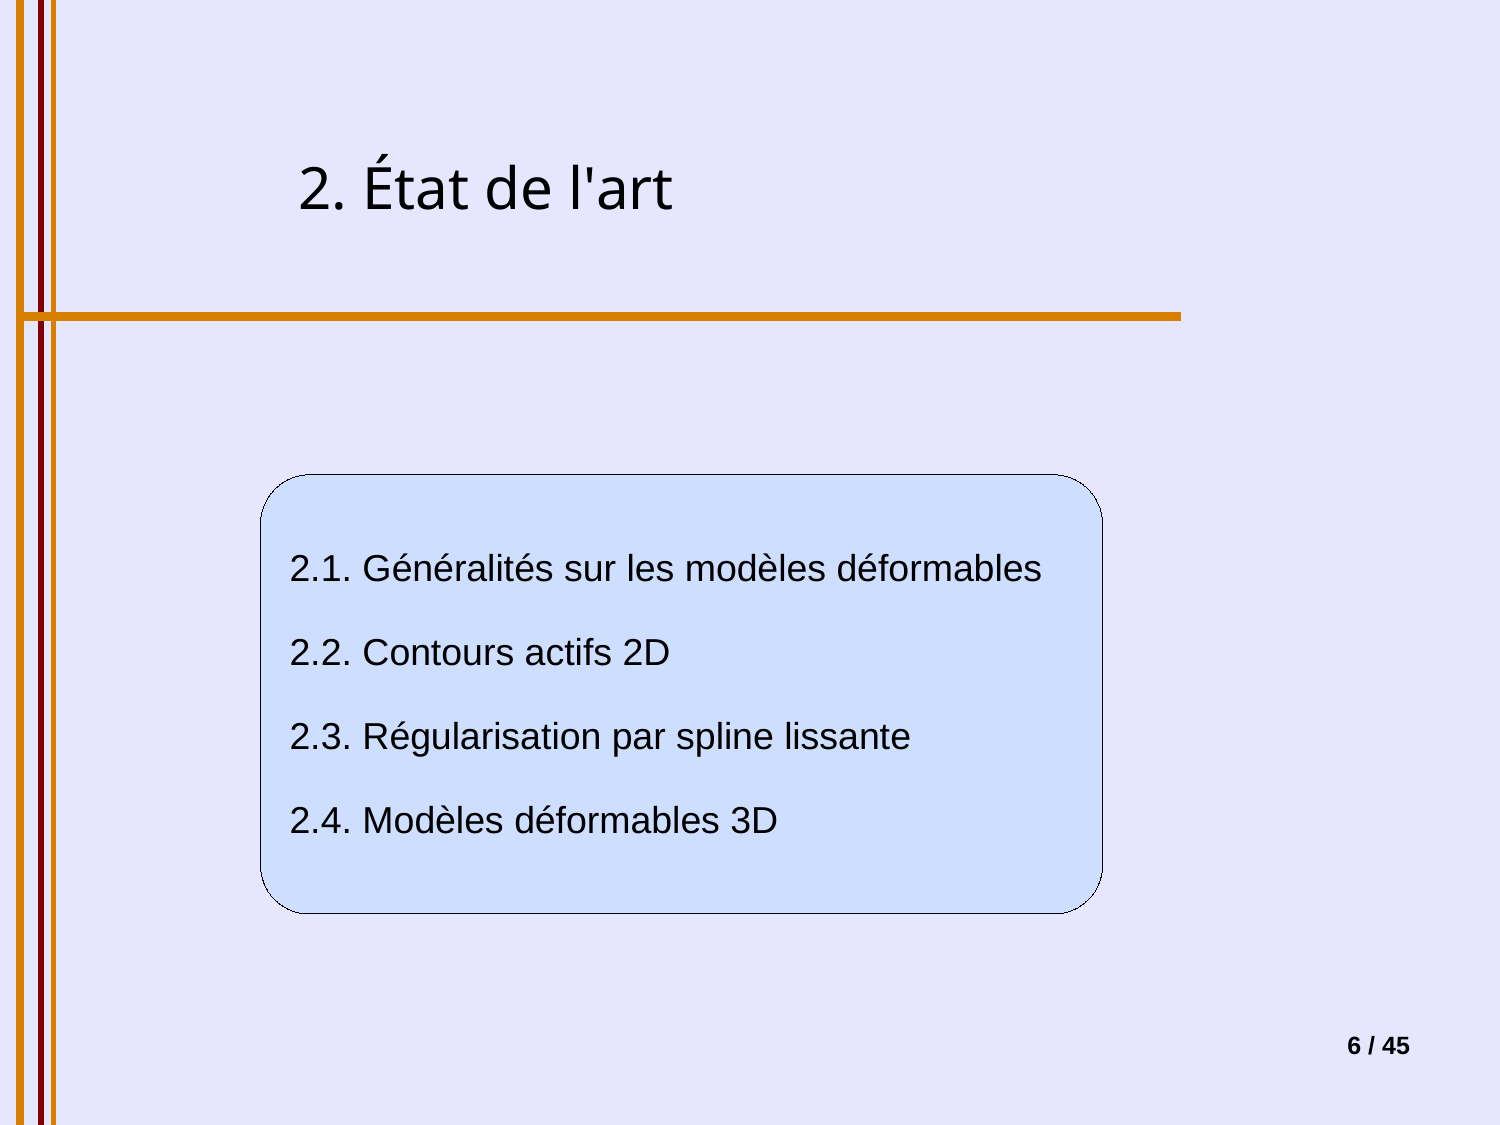

# 2. État de l'art
2.1. Généralités sur les modèles déformables
2.2. Contours actifs 2D
2.3. Régularisation par spline lissante
2.4. Modèles déformables 3D
6